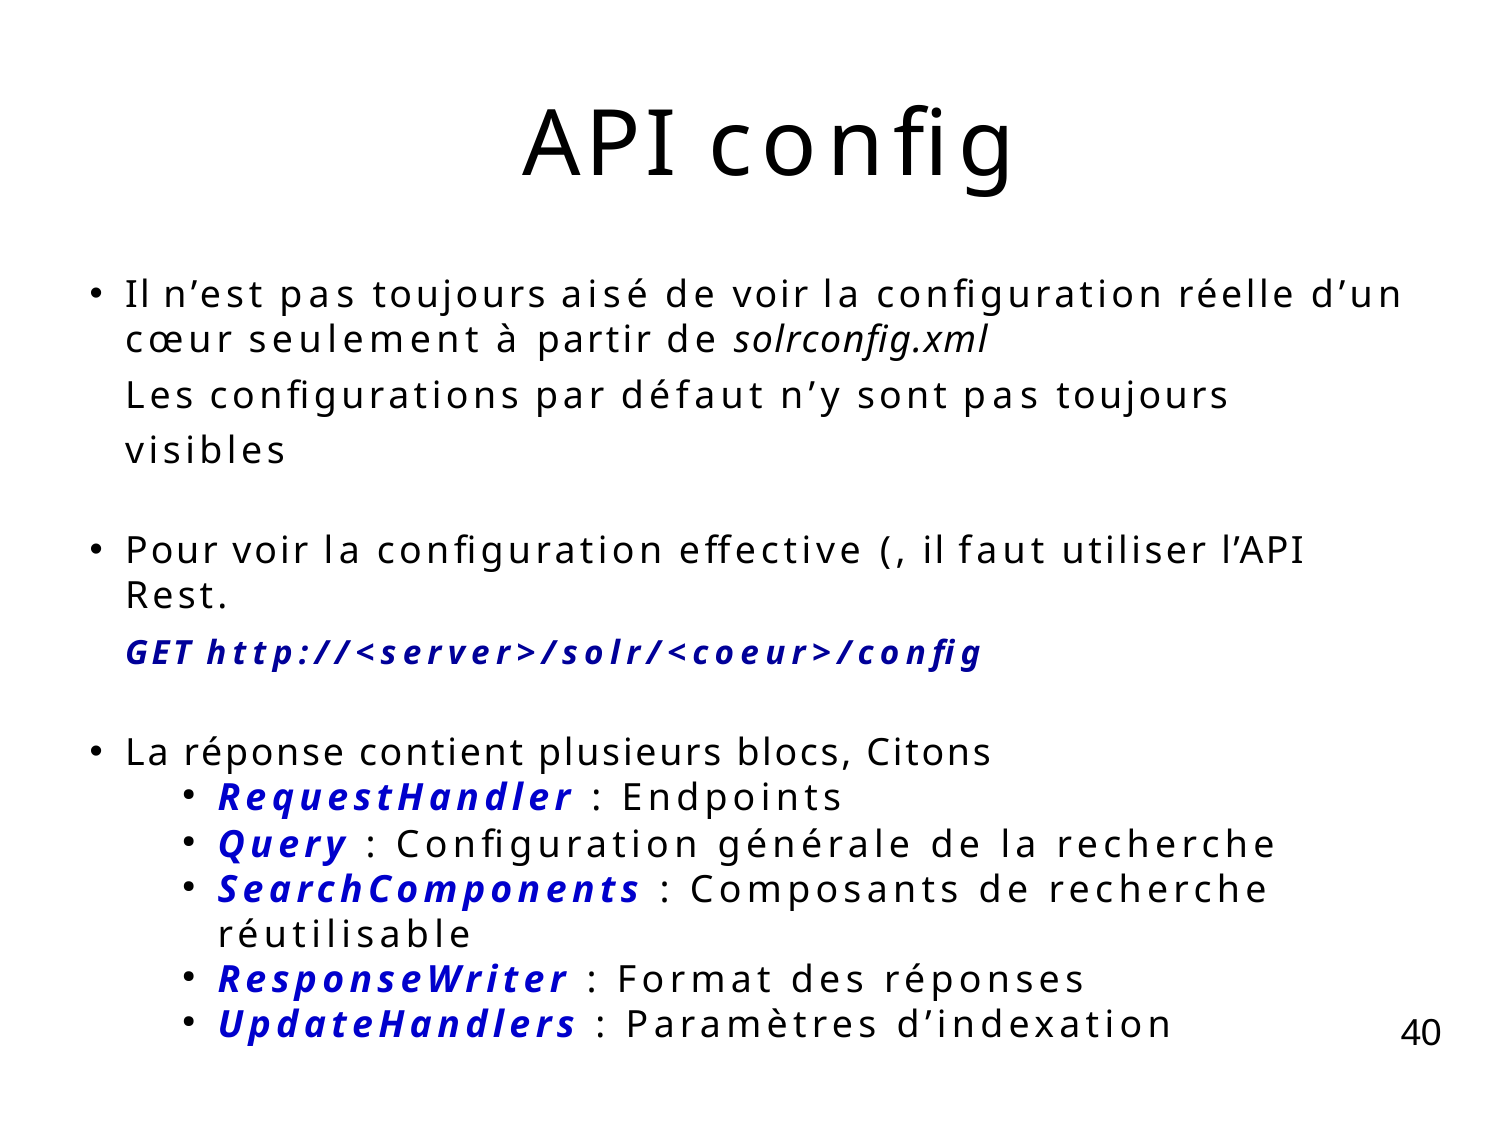

# API config
Il n’est pas toujours aisé de voir la configuration réelle d’un cœur seulement à partir de solrconfig.xml
Les configurations par défaut n’y sont pas toujours visibles
Pour voir la configuration effective (, il faut utiliser l’API Rest.
GET http://<server>/solr/<coeur>/config
La réponse contient plusieurs blocs, Citons
RequestHandler : Endpoints
Query : Configuration générale de la recherche
SearchComponents : Composants de recherche réutilisable
ResponseWriter : Format des réponses
UpdateHandlers : Paramètres d’indexation
40